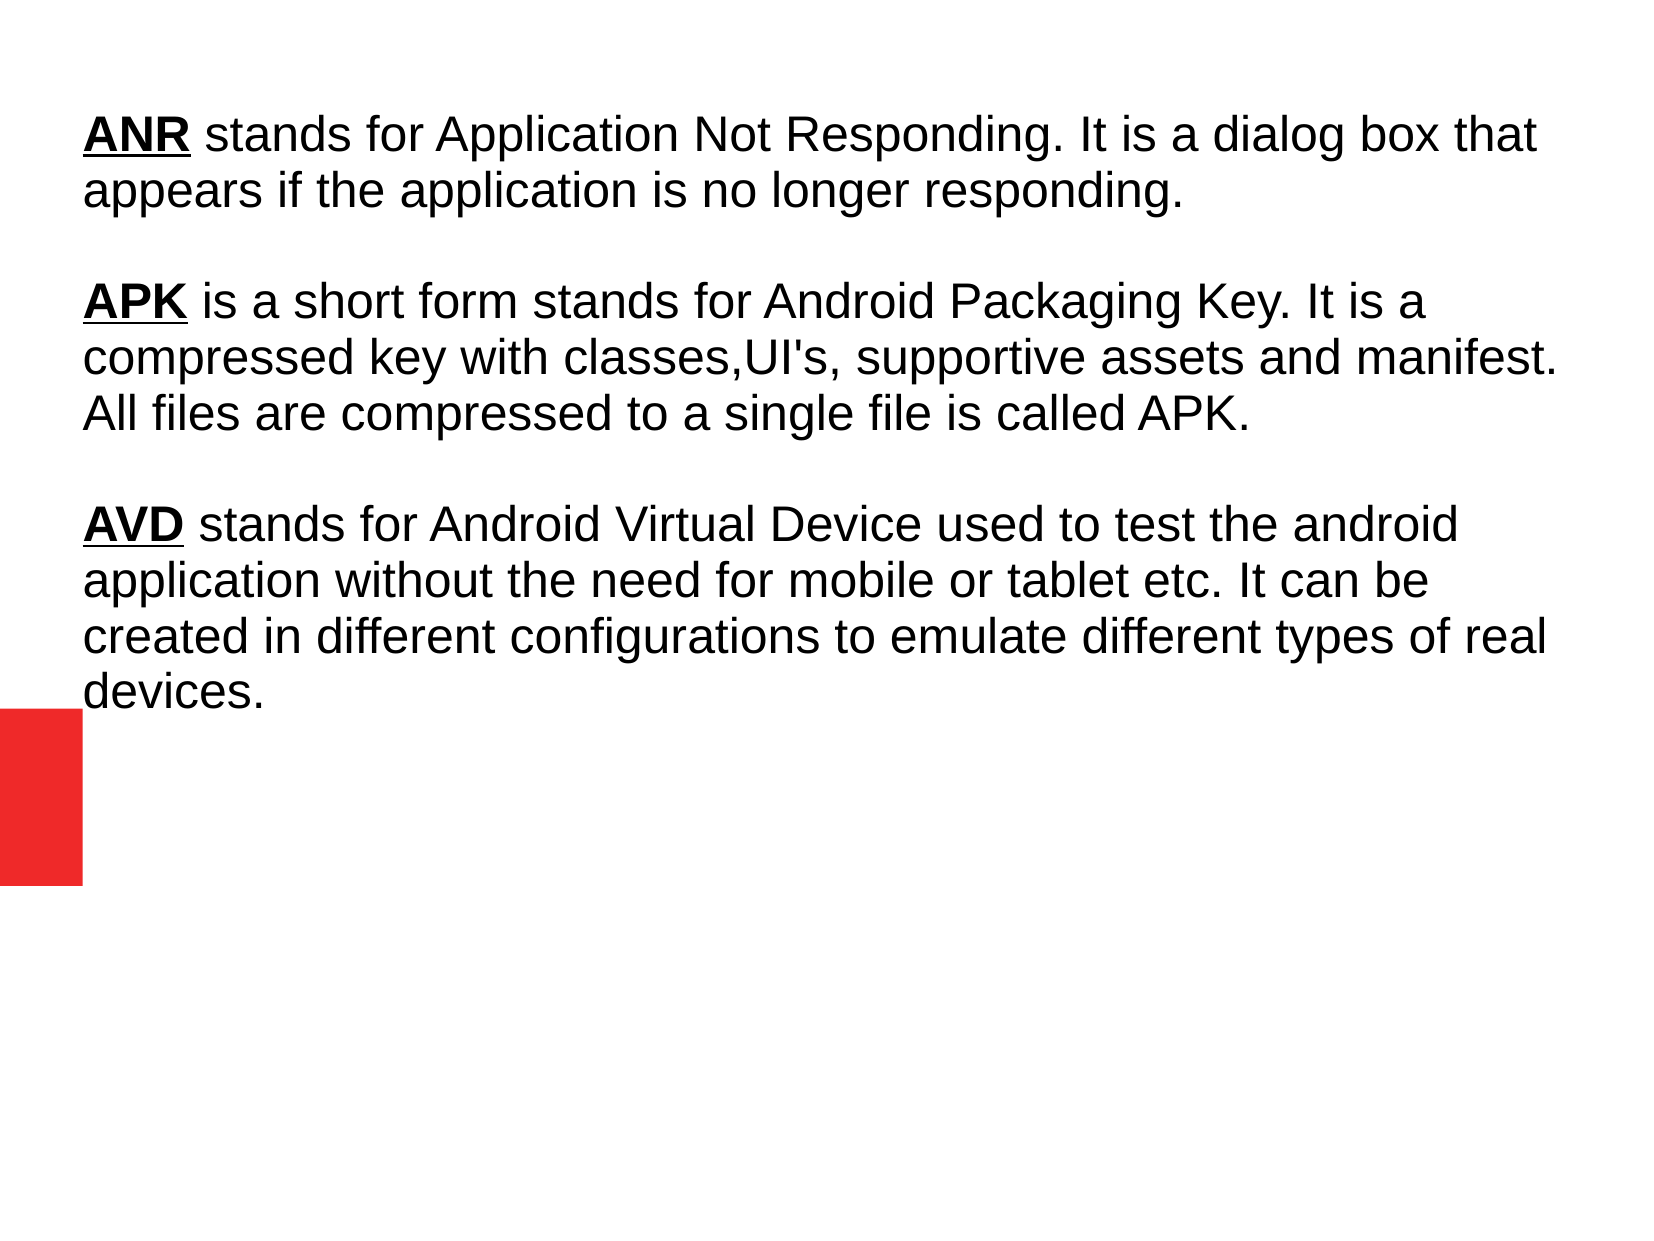

# ANR stands for Application Not Responding. It is a dialog box that appears if the application is no longer responding.
APK is a short form stands for Android Packaging Key. It is a compressed key with classes,UI's, supportive assets and manifest.
All files are compressed to a single file is called APK.
AVD stands for Android Virtual Device used to test the android application without the need for mobile or tablet etc. It can be created in different configurations to emulate different types of real devices.